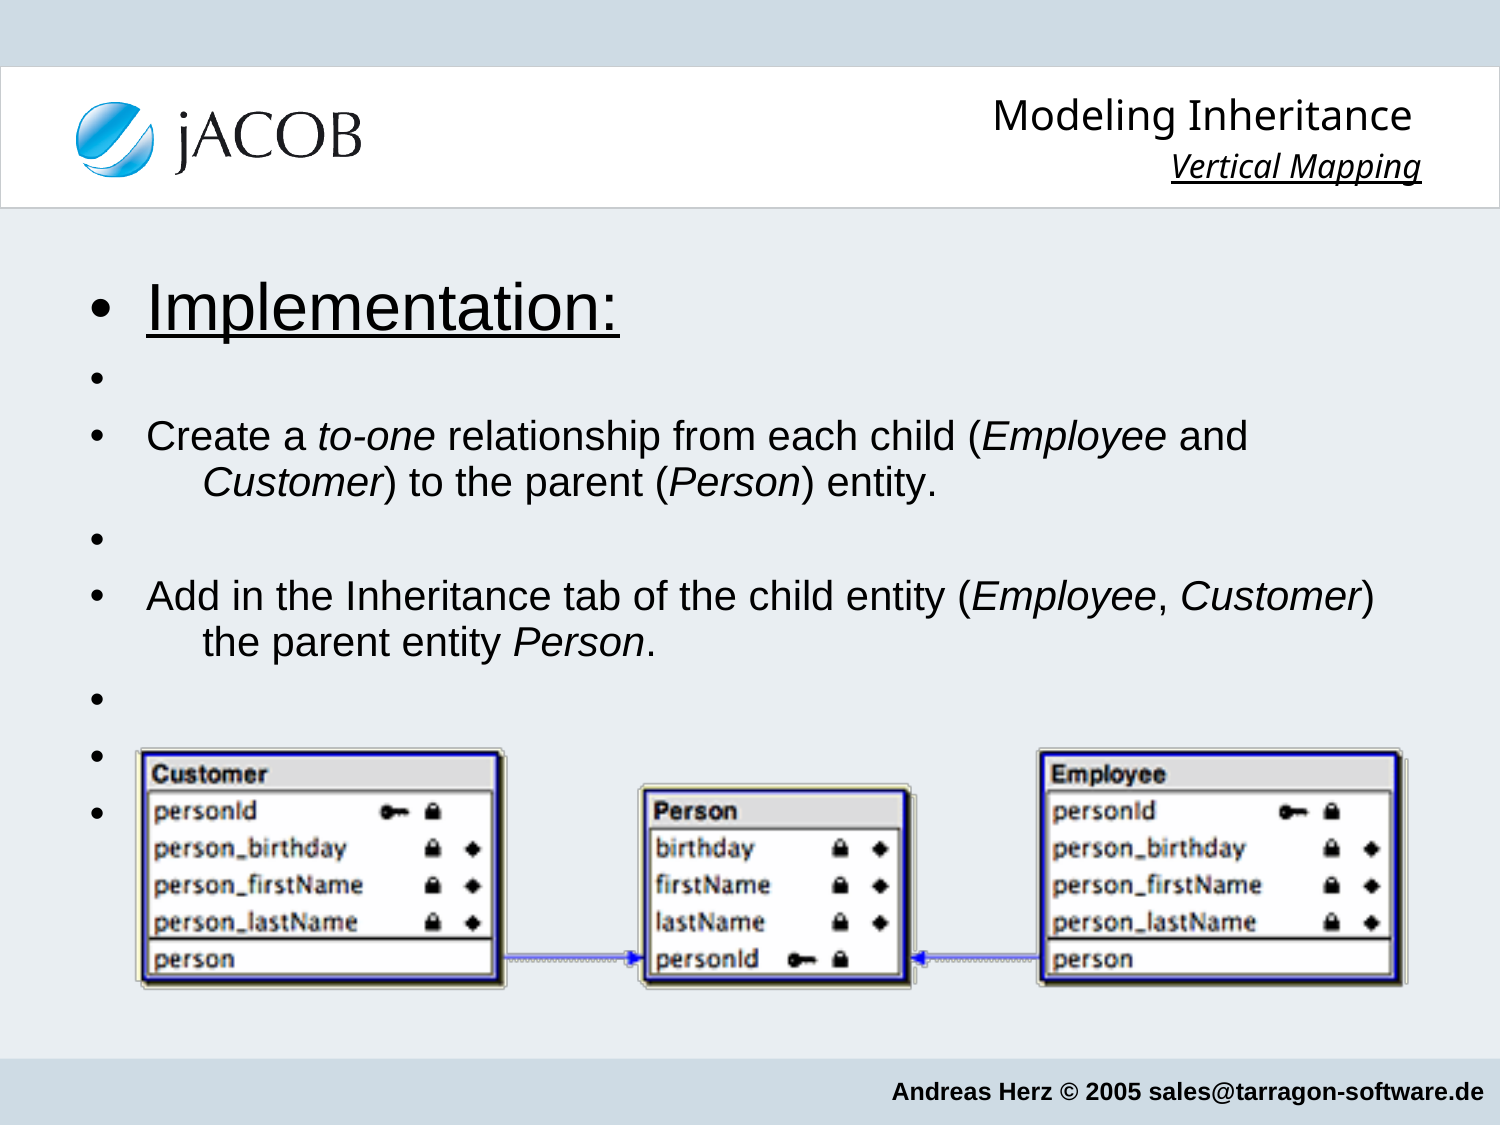

# Modeling Inheritance Vertical Mapping
Implementation:
Create a to-one relationship from each child (Employee and Customer) to the parent (Person) entity.
Add in the Inheritance tab of the child entity (Employee, Customer) the parent entity Person.
Andreas Herz © 2005 sales@tarragon-software.de